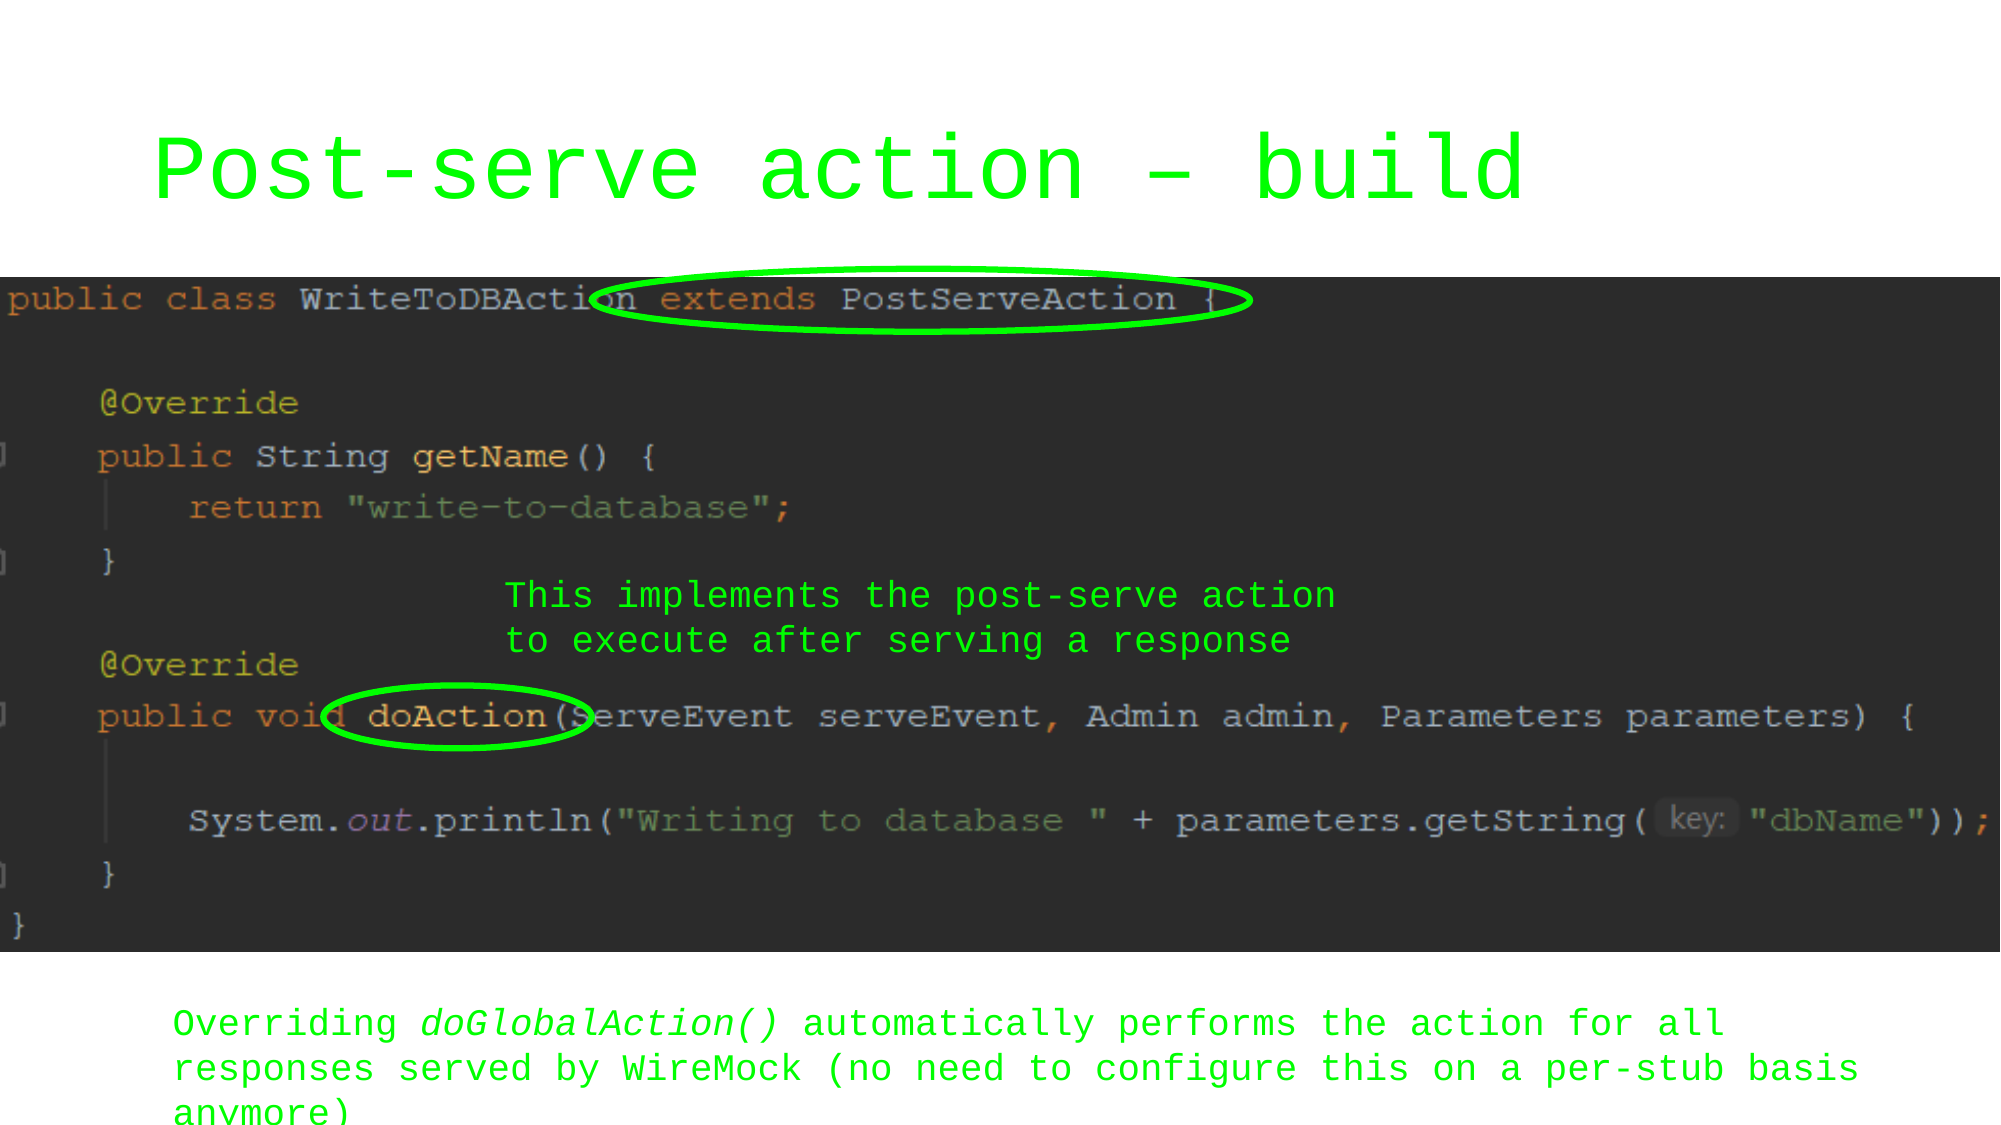

# Post-serve action – build
This implements the post-serve action to execute after serving a response
Overriding doGlobalAction() automatically performs the action for all responses served by WireMock (no need to configure this on a per-stub basis anymore)